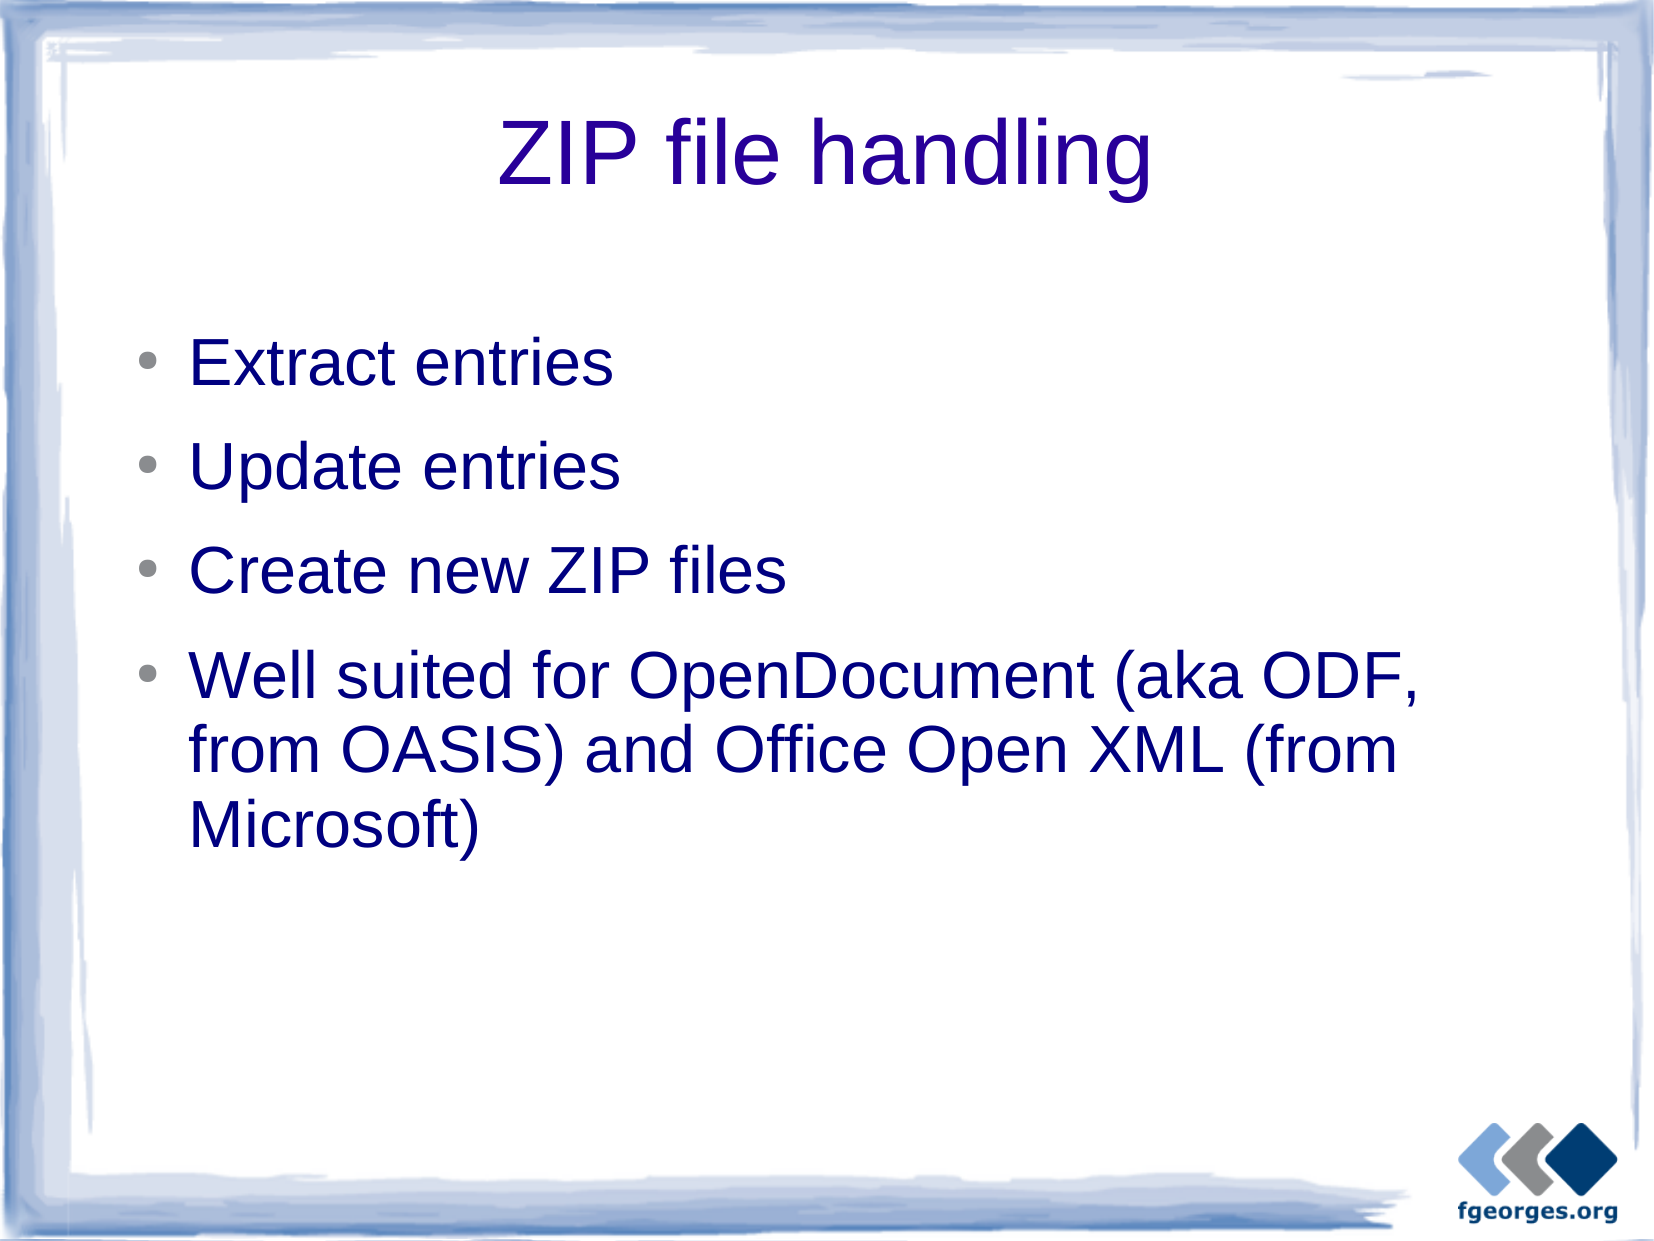

# ZIP file handling
Extract entries
Update entries
Create new ZIP files
Well suited for OpenDocument (aka ODF, from OASIS) and Office Open XML (from Microsoft)